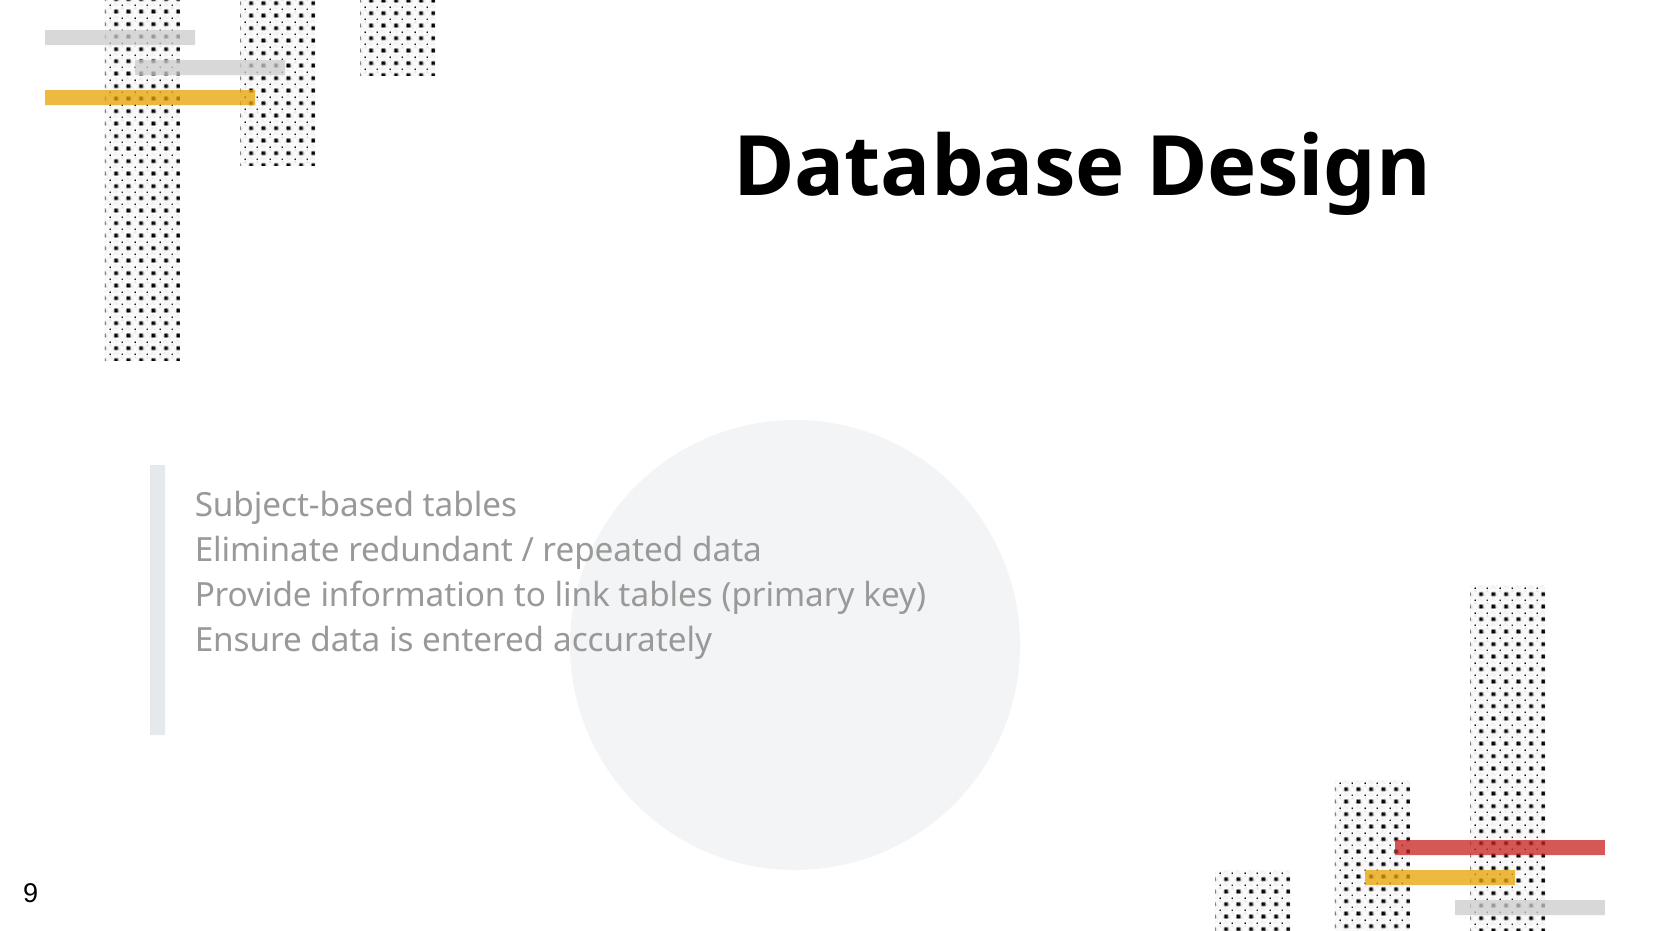

Database Design
Subject-based tables
Eliminate redundant / repeated data
Provide information to link tables (primary key)
Ensure data is entered accurately